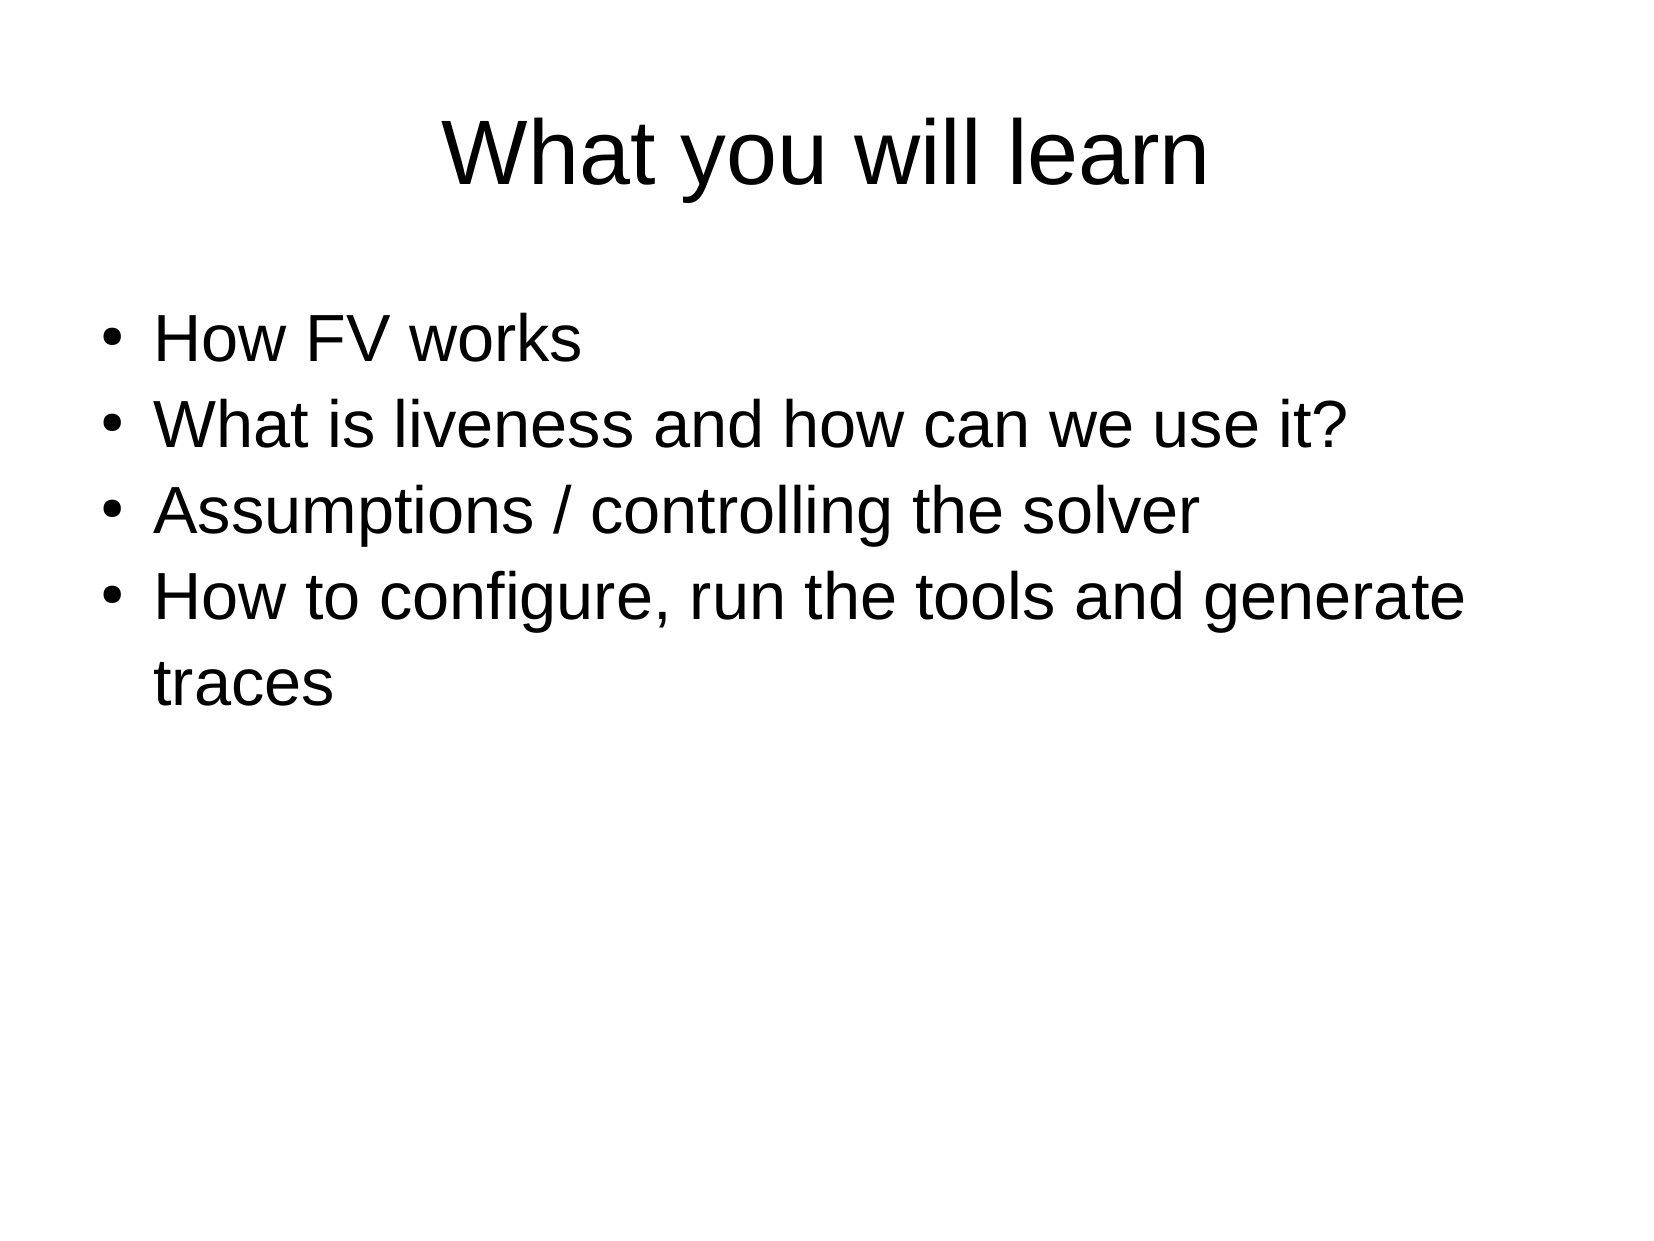

# What you will learn
How FV works
What is liveness and how can we use it?
Assumptions / controlling the solver
How to configure, run the tools and generate traces